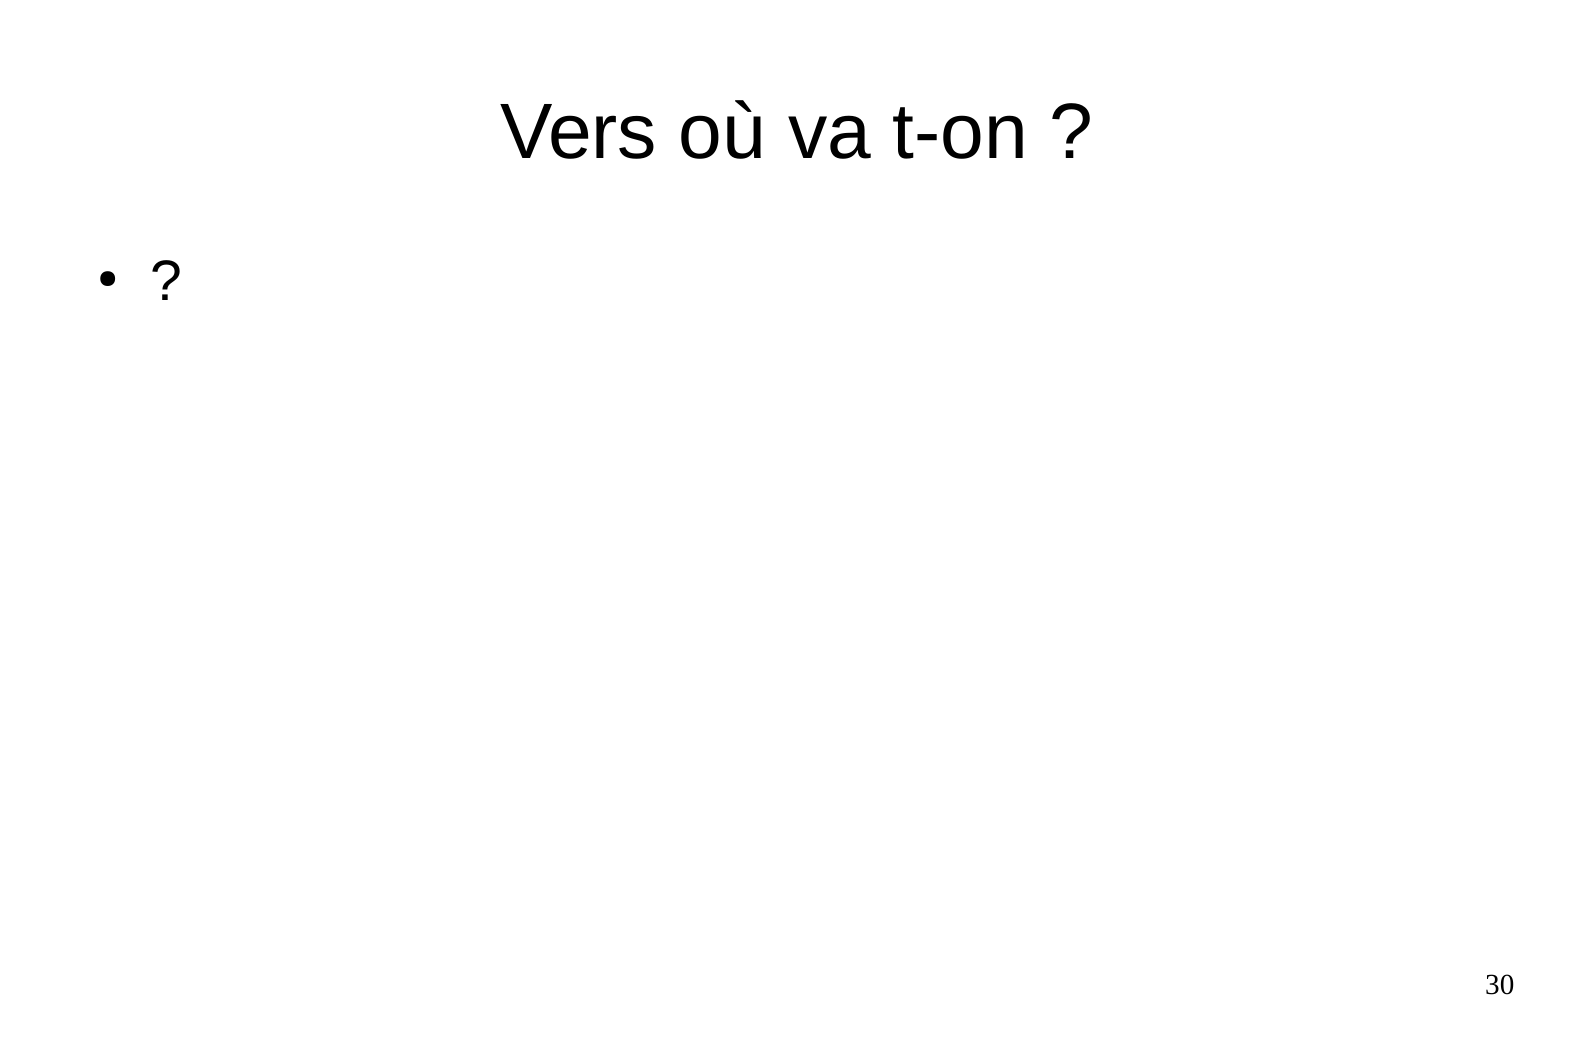

# Vers où va t-on ?
?
30